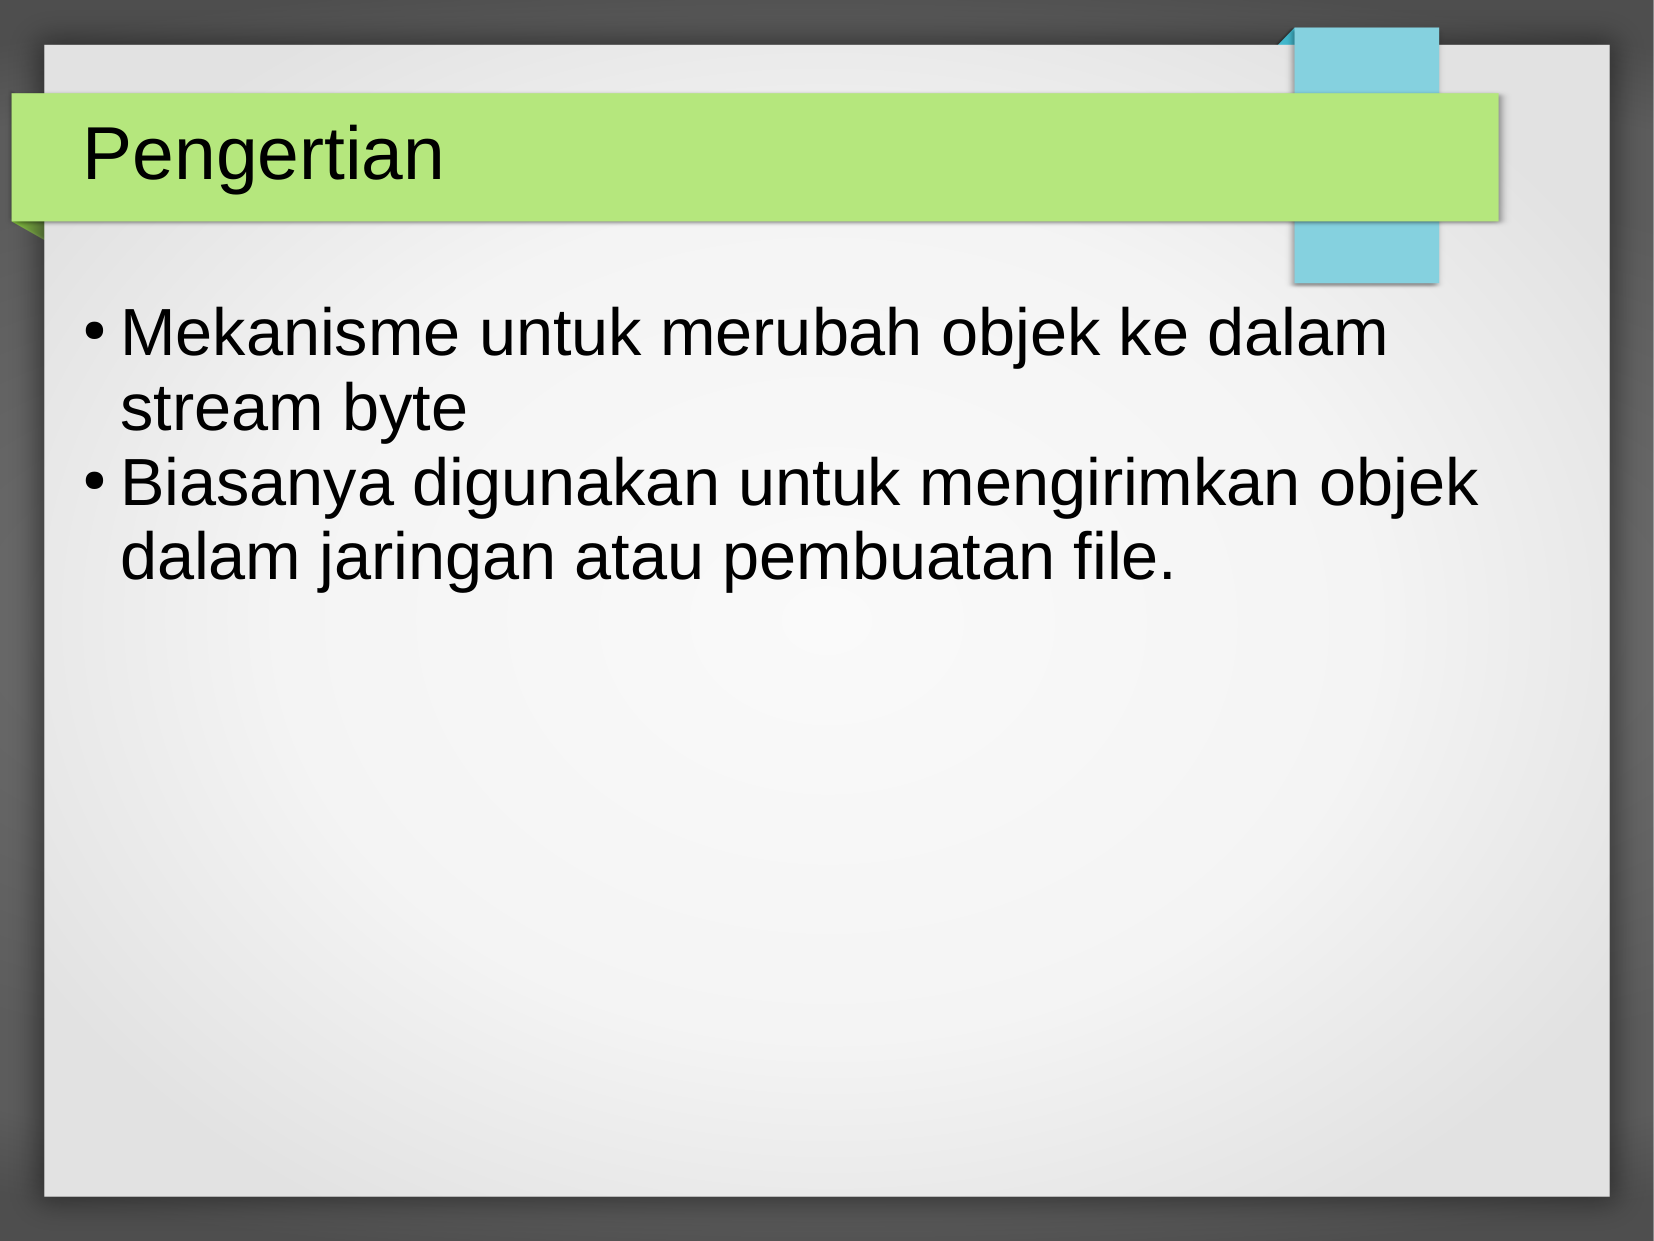

# Pengertian
Mekanisme untuk merubah objek ke dalam stream byte
Biasanya digunakan untuk mengirimkan objek dalam jaringan atau pembuatan file.